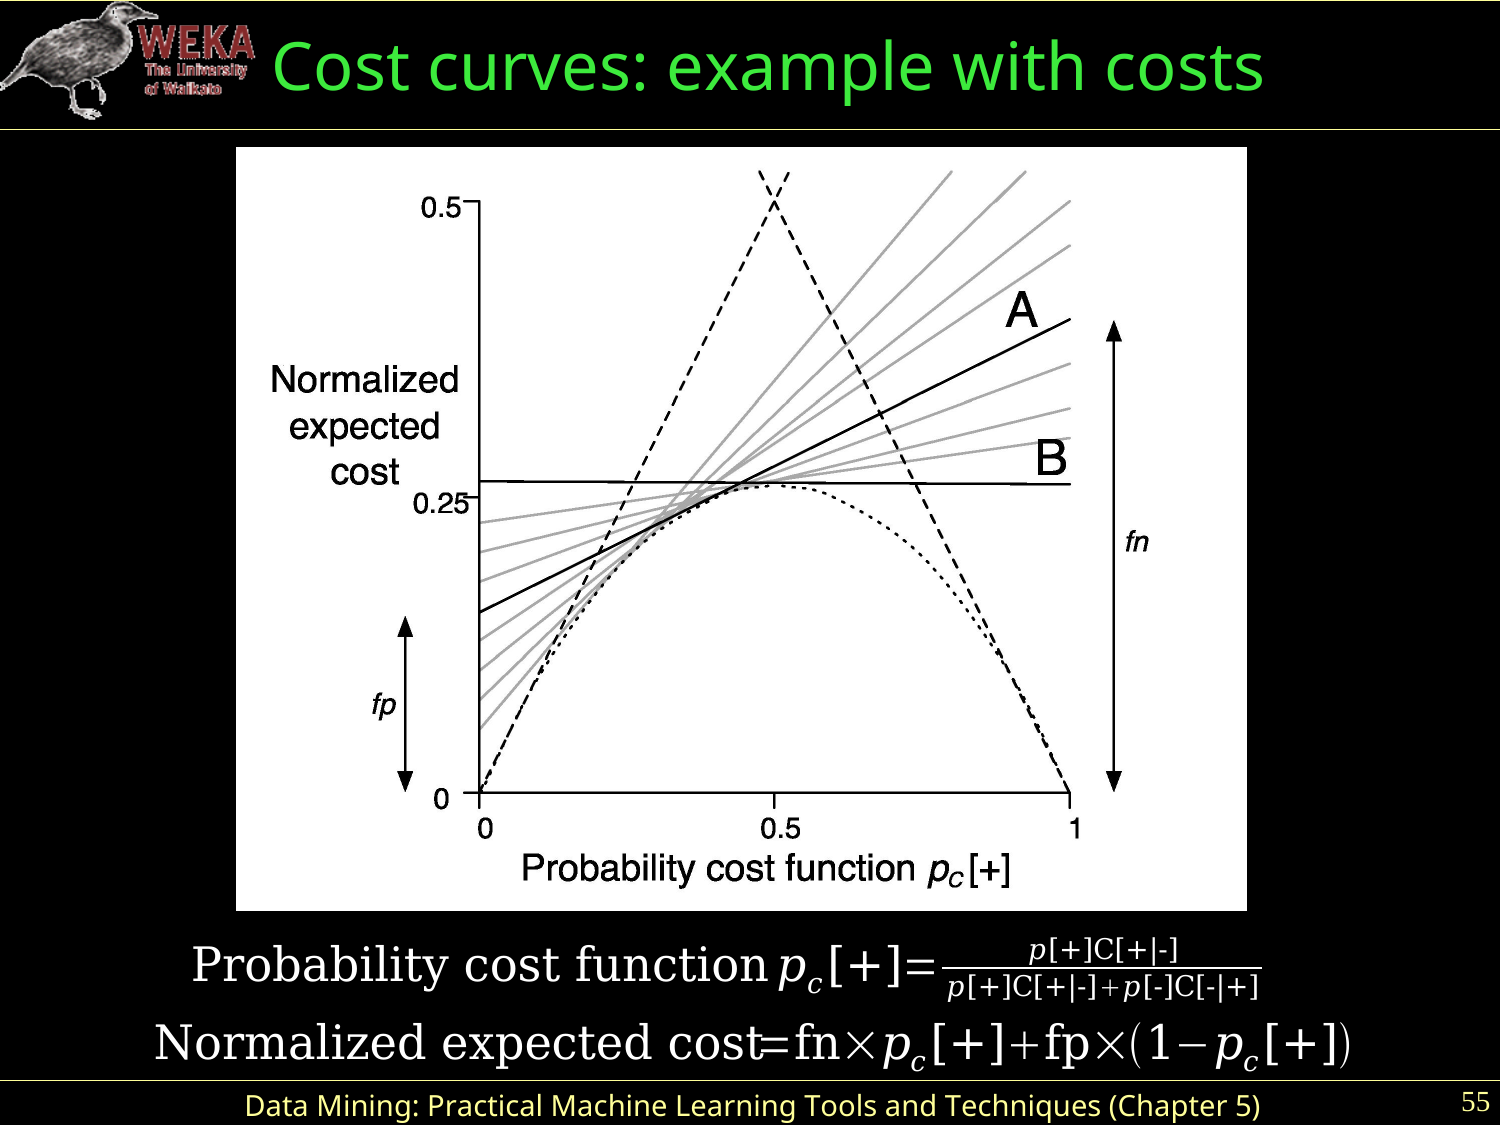

# Cost curves: example with costs
Data Mining: Practical Machine Learning Tools and Techniques (Chapter 5)
55